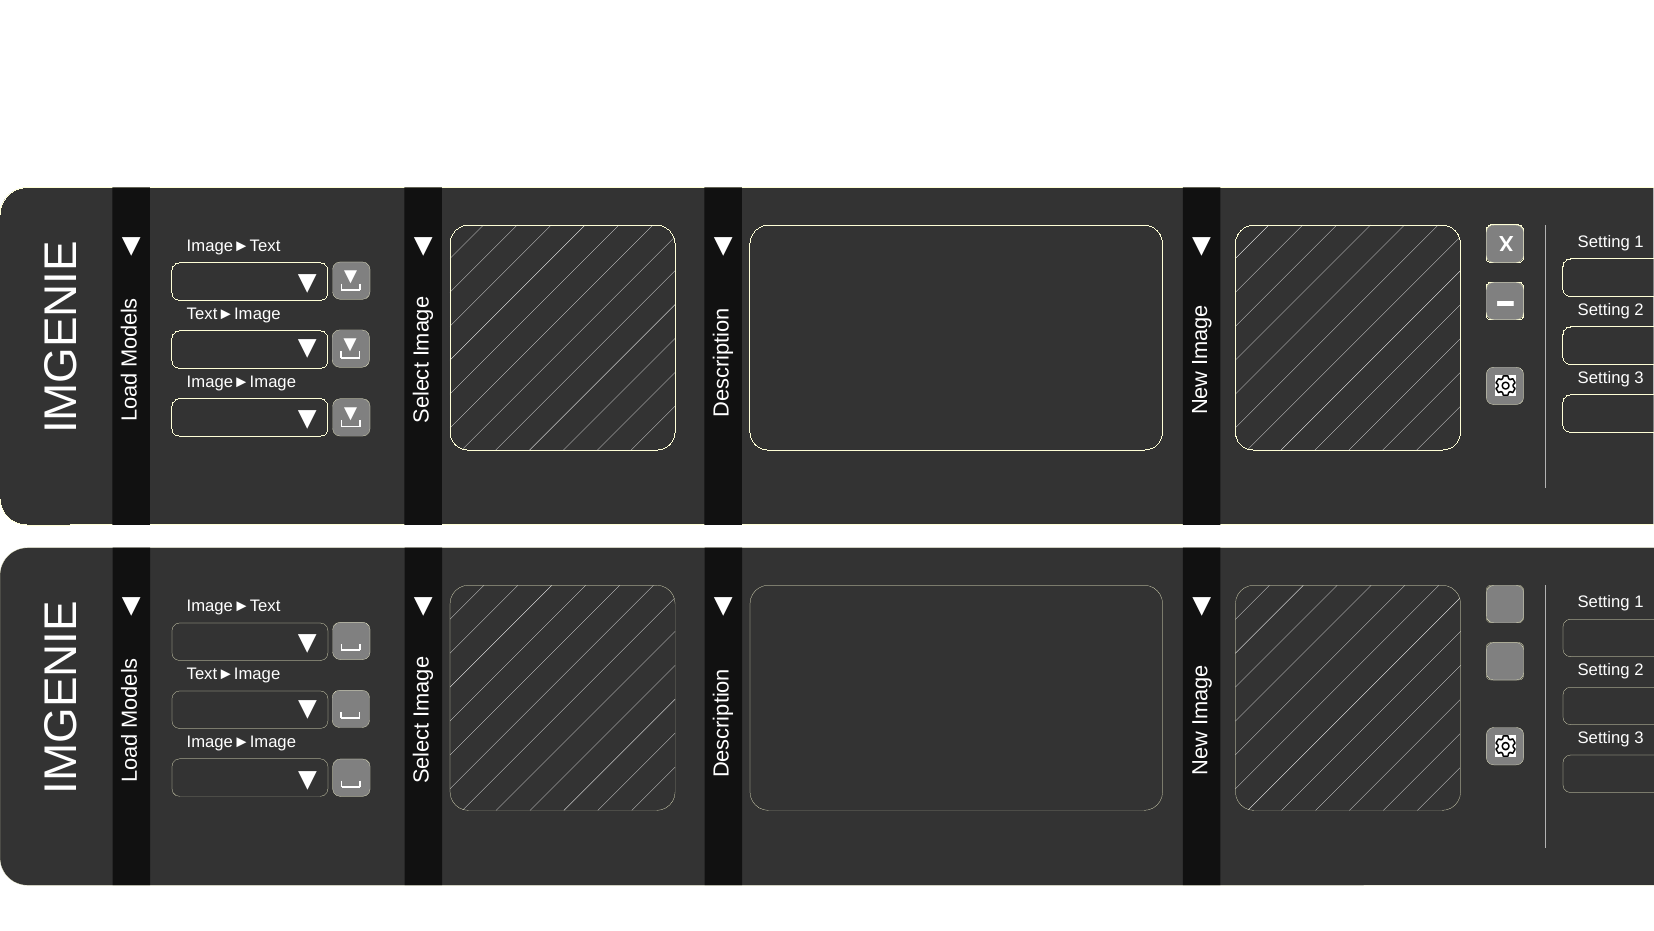

►
►
►
►
Setting 1
Image►Text
►
►
Setting 2
Text►Image
IMGENIE
►
►
Load Models
Select Image
New Image
Description
Setting 3
Image►Image
►
►